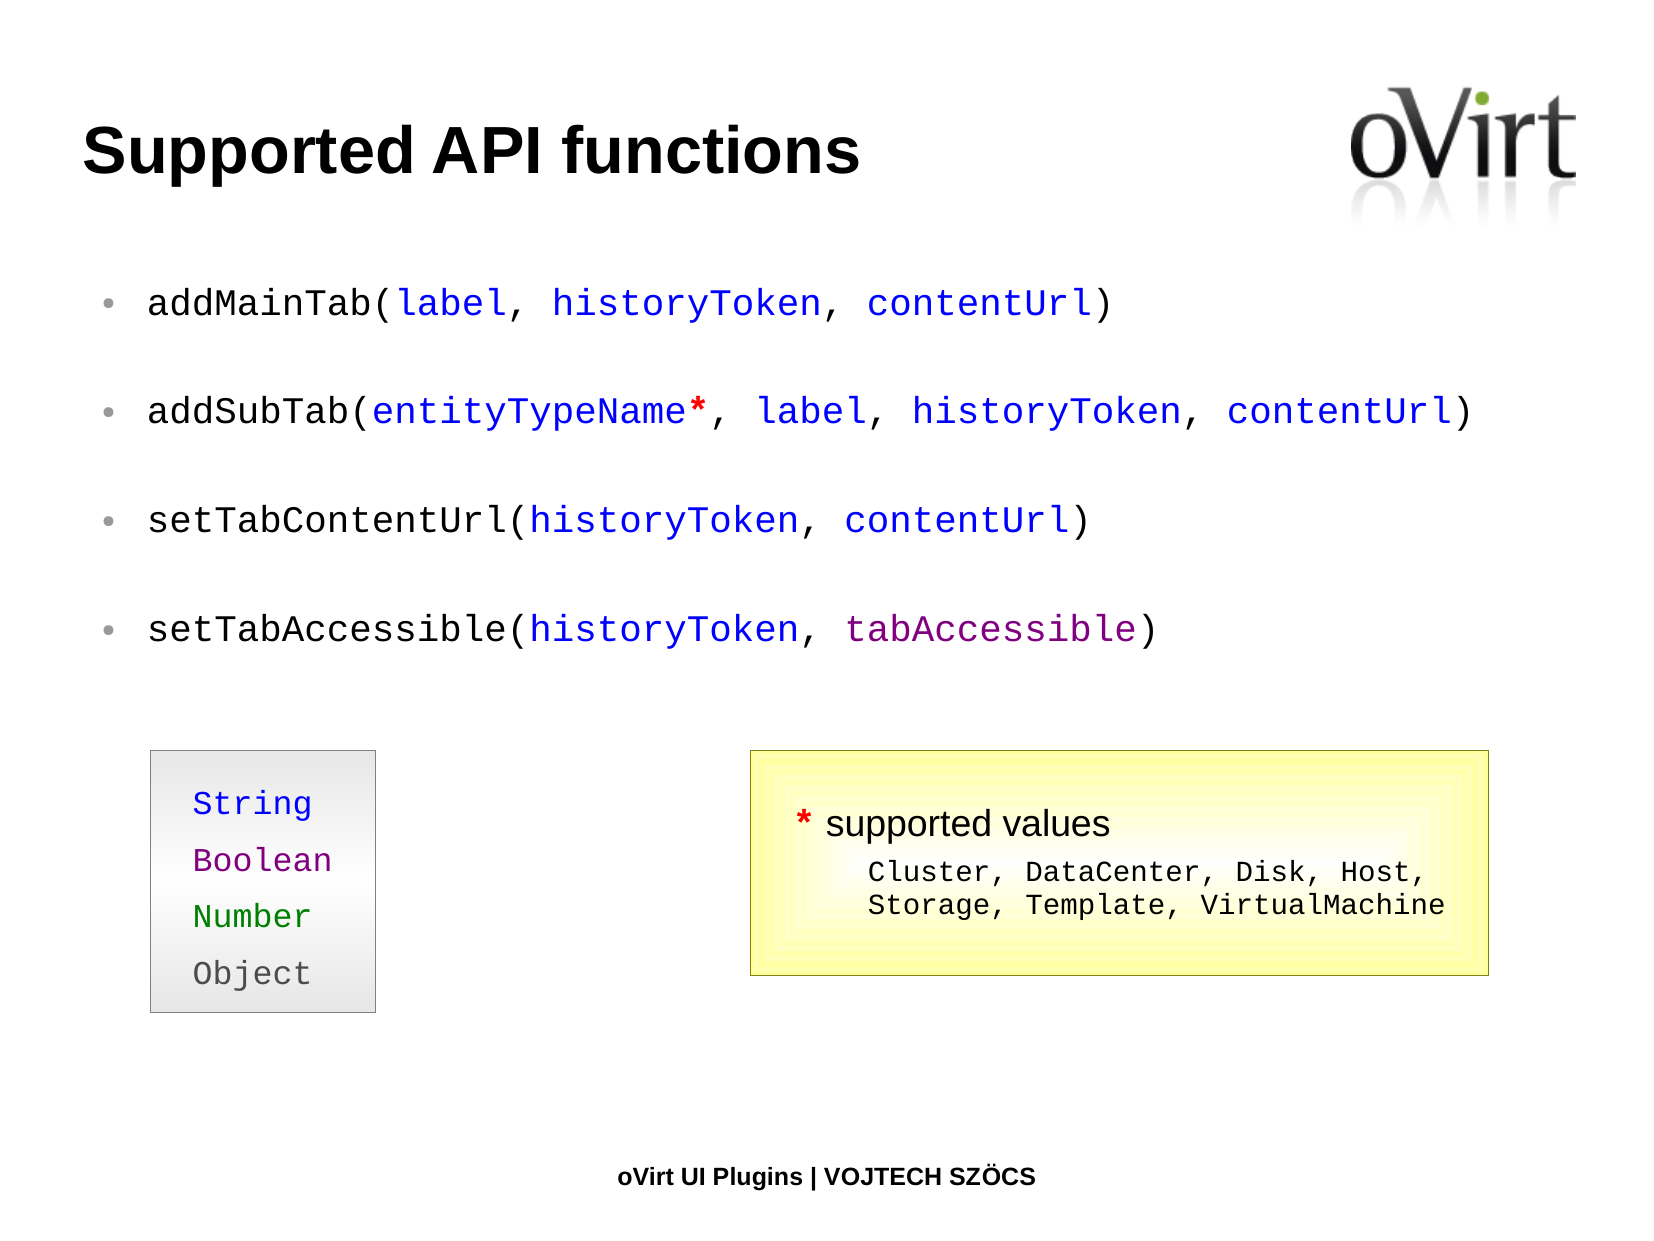

# Supported API functions
addMainTab(label, historyToken, contentUrl)
addSubTab(entityTypeName*, label, historyToken, contentUrl)
setTabContentUrl(historyToken, contentUrl)
setTabAccessible(historyToken, tabAccessible)
String
Boolean
Number
Object
* supported values
	Cluster, DataCenter, Disk, Host,
	Storage, Template, VirtualMachine